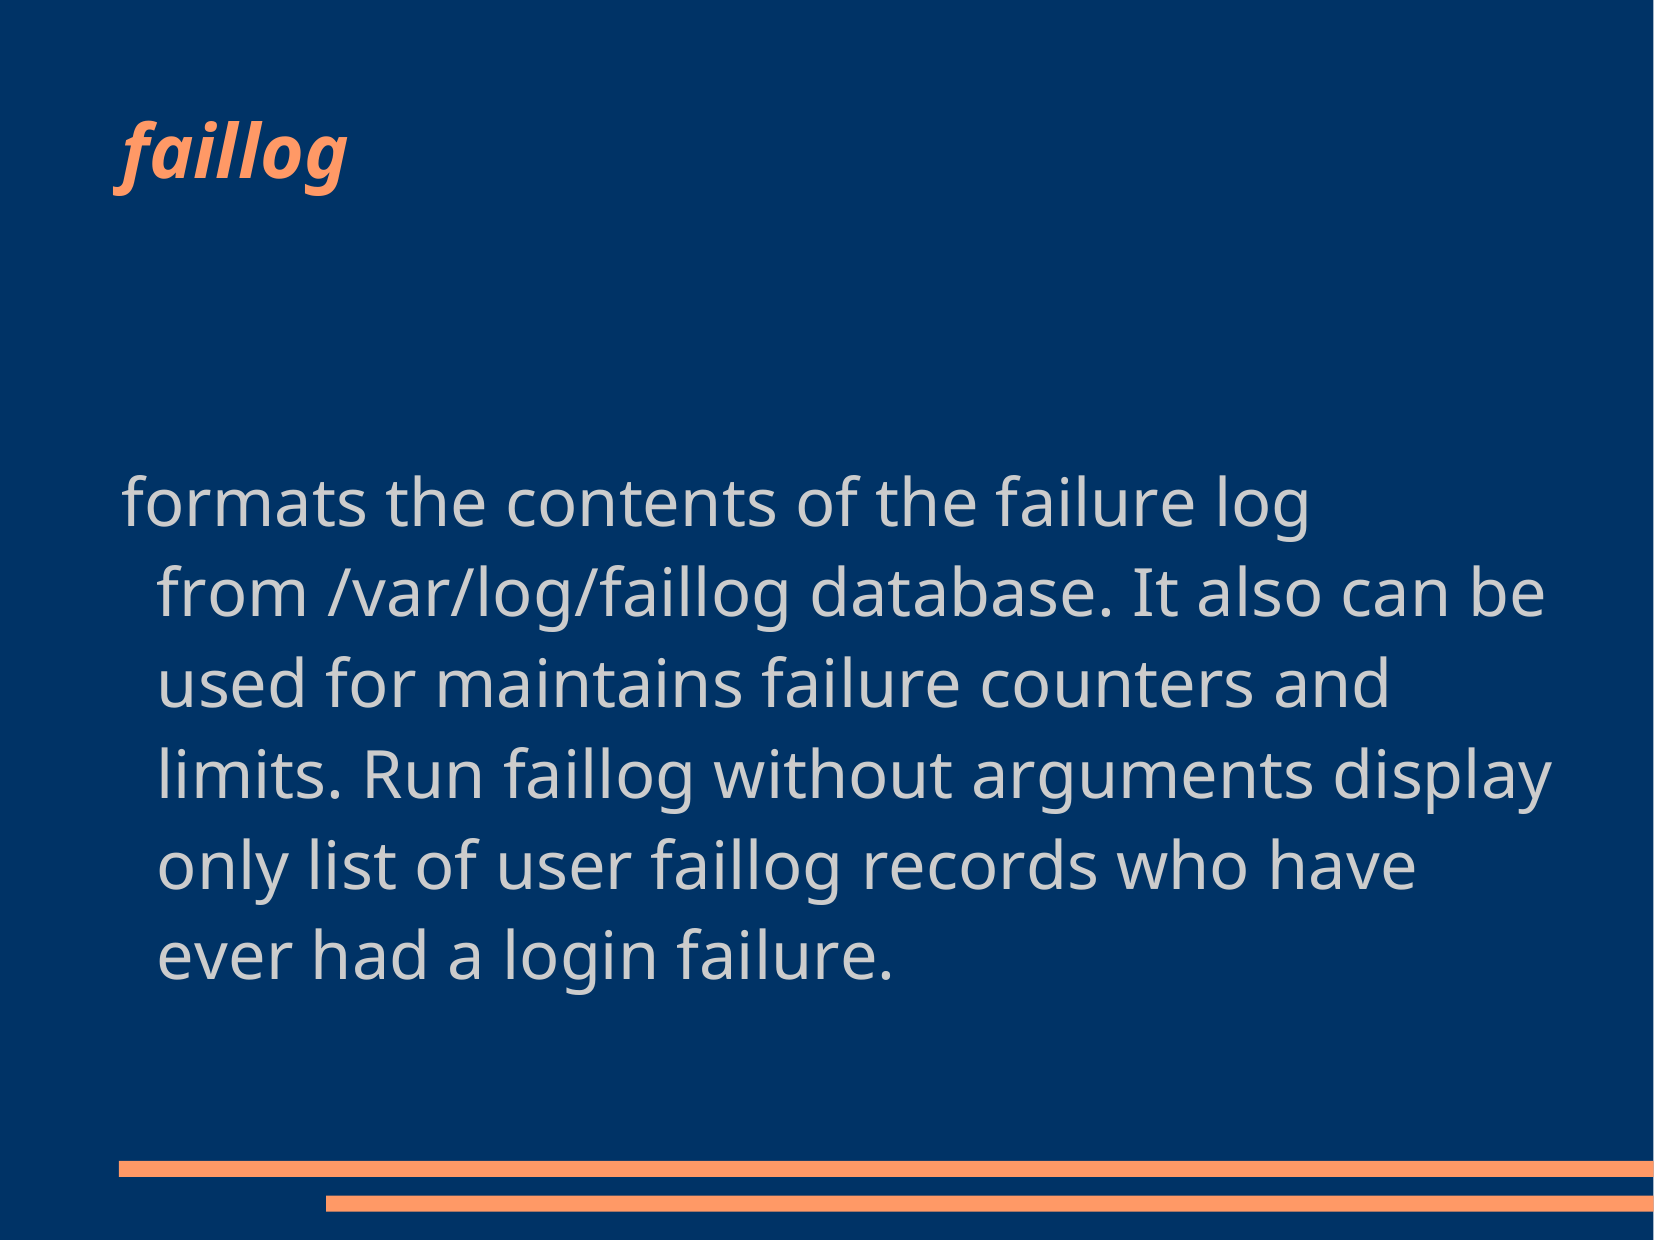

# faillog
formats the contents of the failure log from /var/log/faillog database. It also can be used for maintains failure counters and limits. Run faillog without arguments display only list of user faillog records who have ever had a login failure.